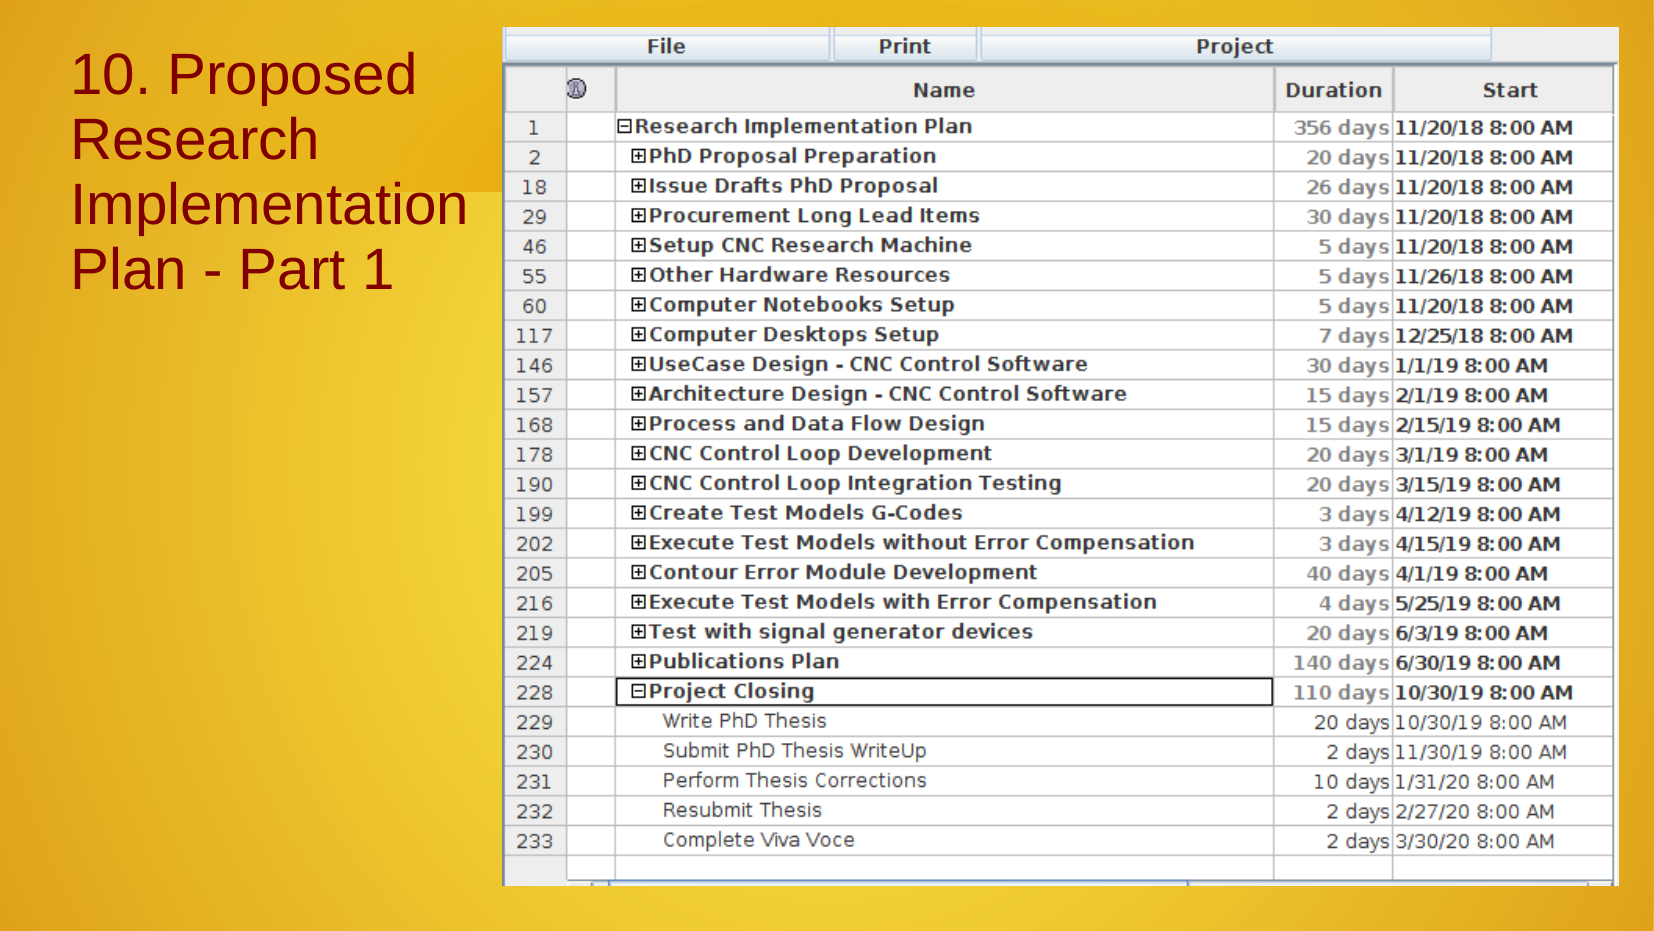

# 10. Proposed Research Implementation Plan - Part 1